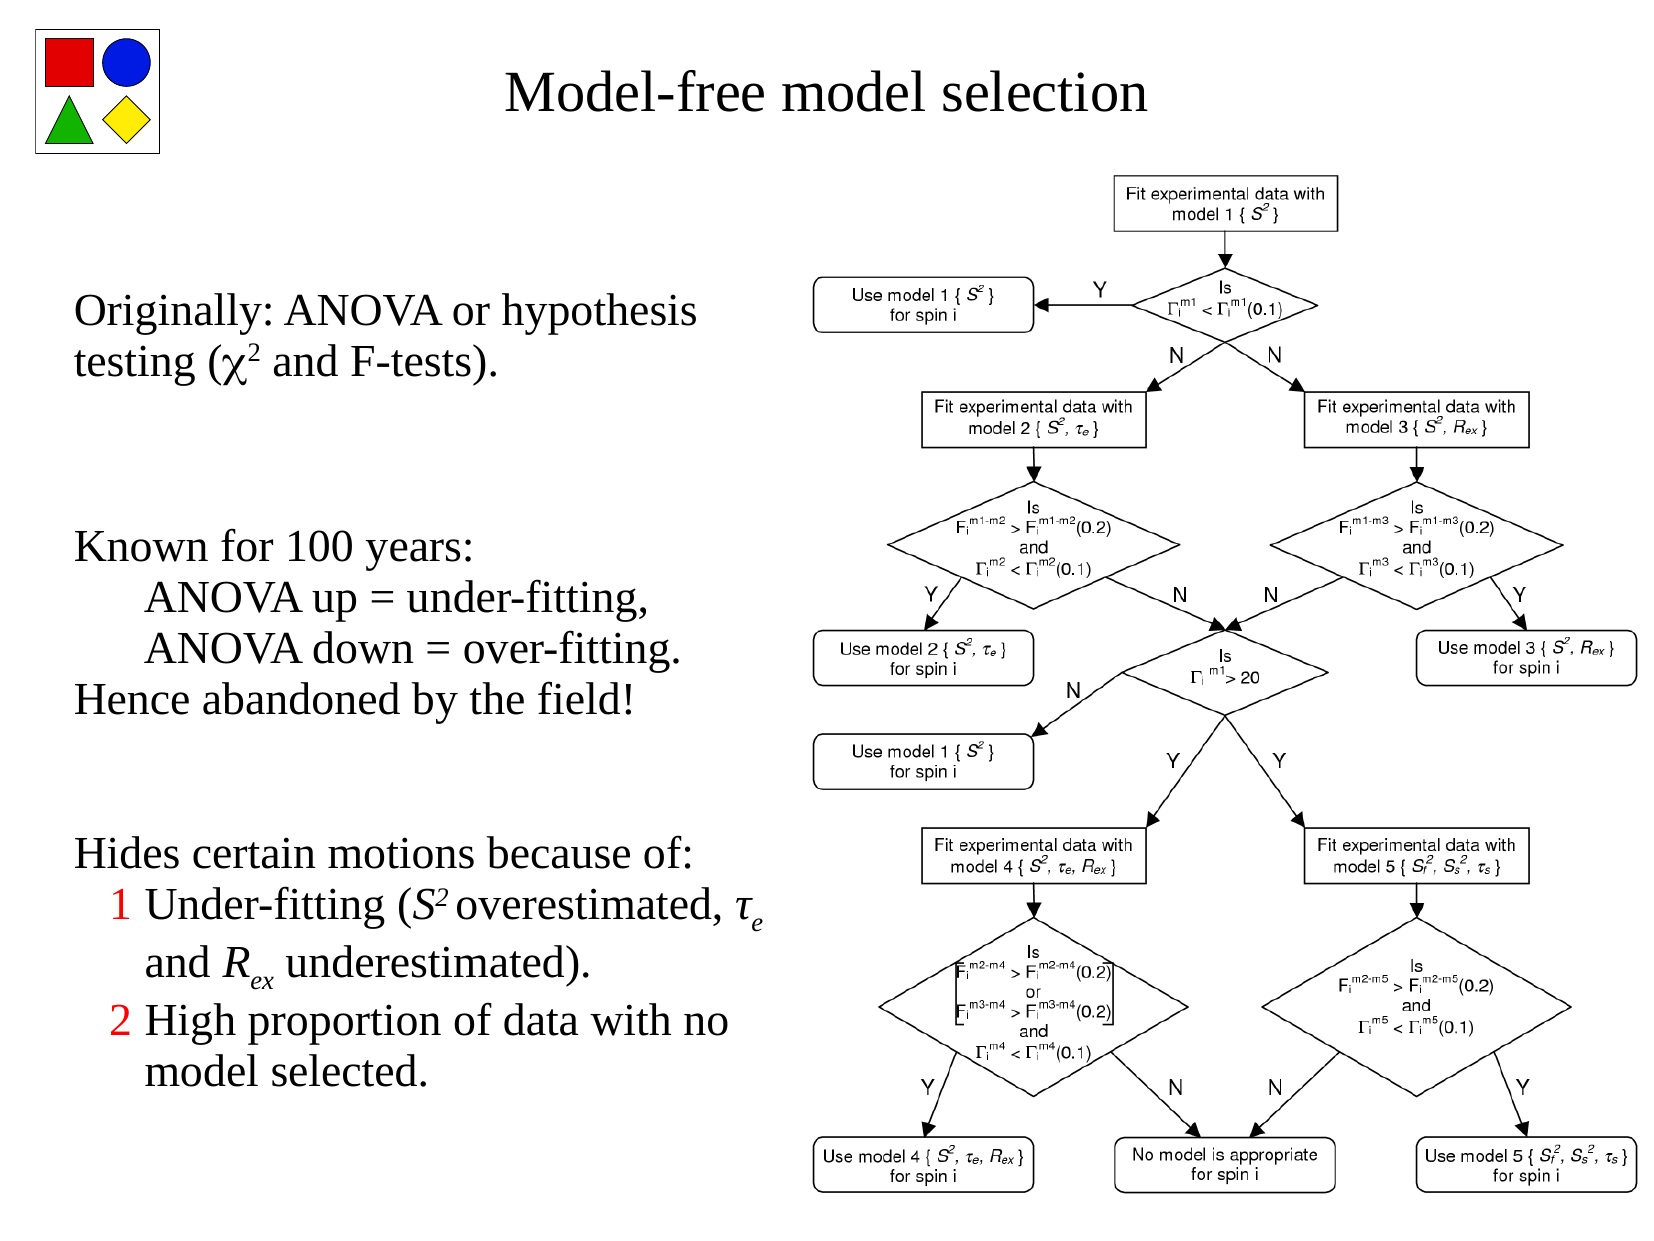

# Model-free model selection
Originally: ANOVA or hypothesis testing (χ2 and F-tests).
Known for 100 years:
	ANOVA up = under-fitting,
	ANOVA down = over-fitting.
Hence abandoned by the field!
Hides certain motions because of:
Under-fitting (S2 overestimated, τe and Rex underestimated).
High proportion of data with no model selected.